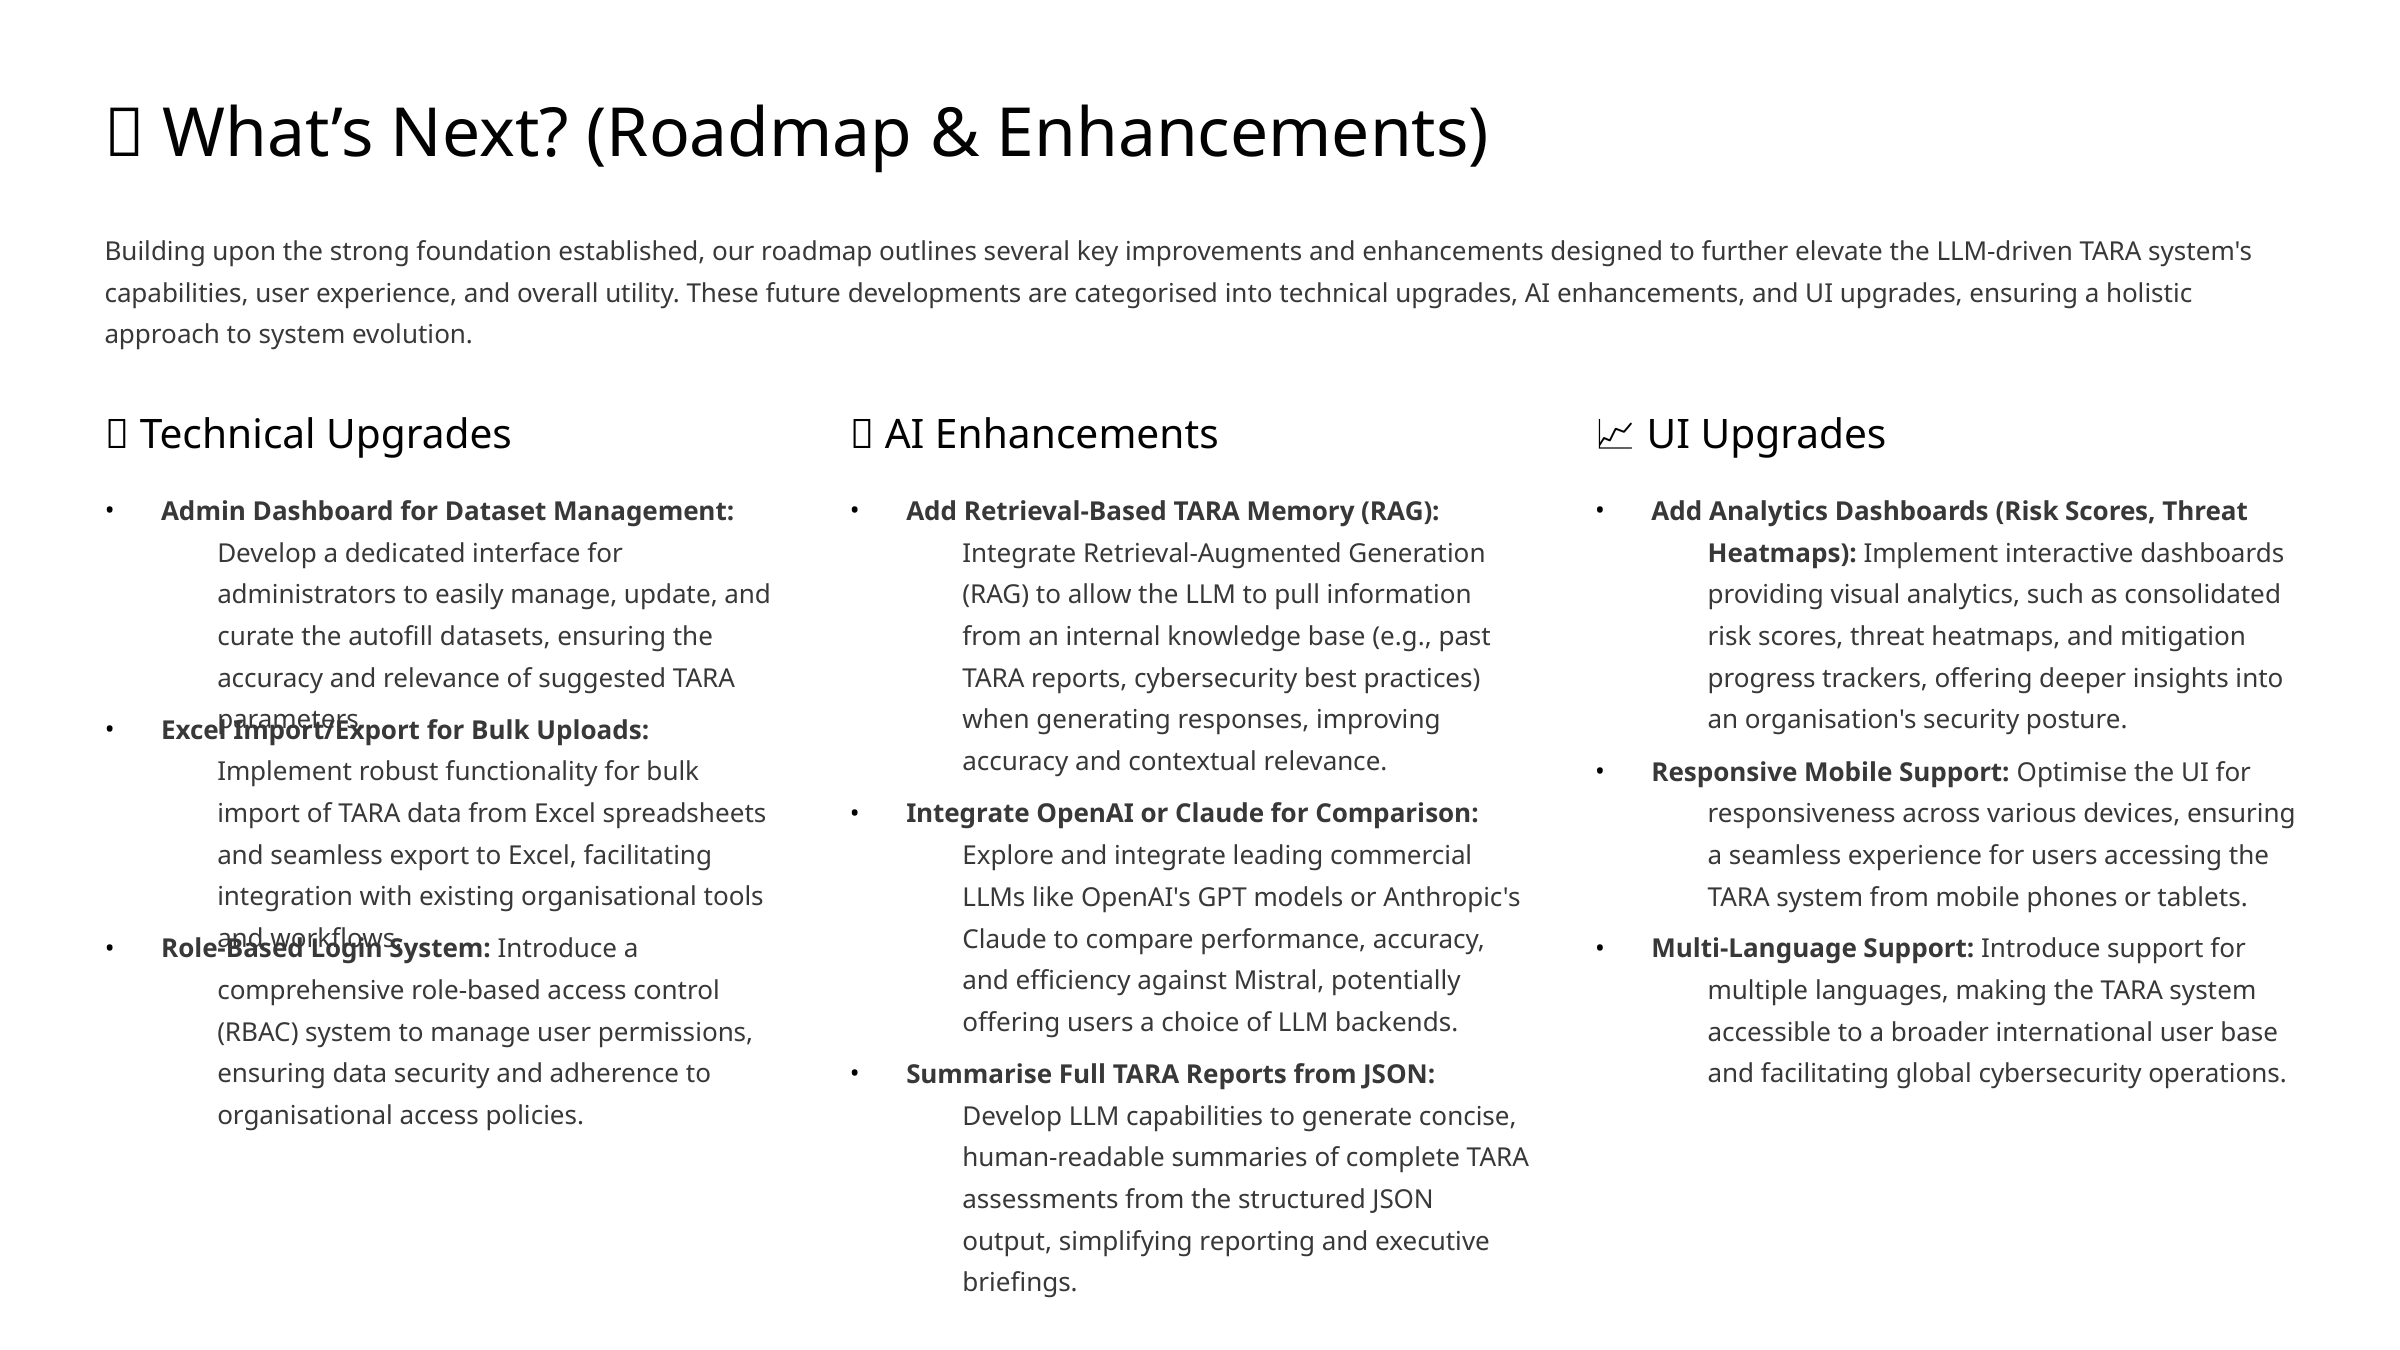

🔮 What’s Next? (Roadmap & Enhancements)
Building upon the strong foundation established, our roadmap outlines several key improvements and enhancements designed to further elevate the LLM-driven TARA system's capabilities, user experience, and overall utility. These future developments are categorised into technical upgrades, AI enhancements, and UI upgrades, ensuring a holistic approach to system evolution.
🔧 Technical Upgrades
🧠 AI Enhancements
📈 UI Upgrades
Admin Dashboard for Dataset Management: Develop a dedicated interface for administrators to easily manage, update, and curate the autofill datasets, ensuring the accuracy and relevance of suggested TARA parameters.
Add Retrieval-Based TARA Memory (RAG): Integrate Retrieval-Augmented Generation (RAG) to allow the LLM to pull information from an internal knowledge base (e.g., past TARA reports, cybersecurity best practices) when generating responses, improving accuracy and contextual relevance.
Add Analytics Dashboards (Risk Scores, Threat Heatmaps): Implement interactive dashboards providing visual analytics, such as consolidated risk scores, threat heatmaps, and mitigation progress trackers, offering deeper insights into an organisation's security posture.
Excel Import/Export for Bulk Uploads: Implement robust functionality for bulk import of TARA data from Excel spreadsheets and seamless export to Excel, facilitating integration with existing organisational tools and workflows.
Responsive Mobile Support: Optimise the UI for responsiveness across various devices, ensuring a seamless experience for users accessing the TARA system from mobile phones or tablets.
Integrate OpenAI or Claude for Comparison: Explore and integrate leading commercial LLMs like OpenAI's GPT models or Anthropic's Claude to compare performance, accuracy, and efficiency against Mistral, potentially offering users a choice of LLM backends.
Role-Based Login System: Introduce a comprehensive role-based access control (RBAC) system to manage user permissions, ensuring data security and adherence to organisational access policies.
Multi-Language Support: Introduce support for multiple languages, making the TARA system accessible to a broader international user base and facilitating global cybersecurity operations.
Summarise Full TARA Reports from JSON: Develop LLM capabilities to generate concise, human-readable summaries of complete TARA assessments from the structured JSON output, simplifying reporting and executive briefings.